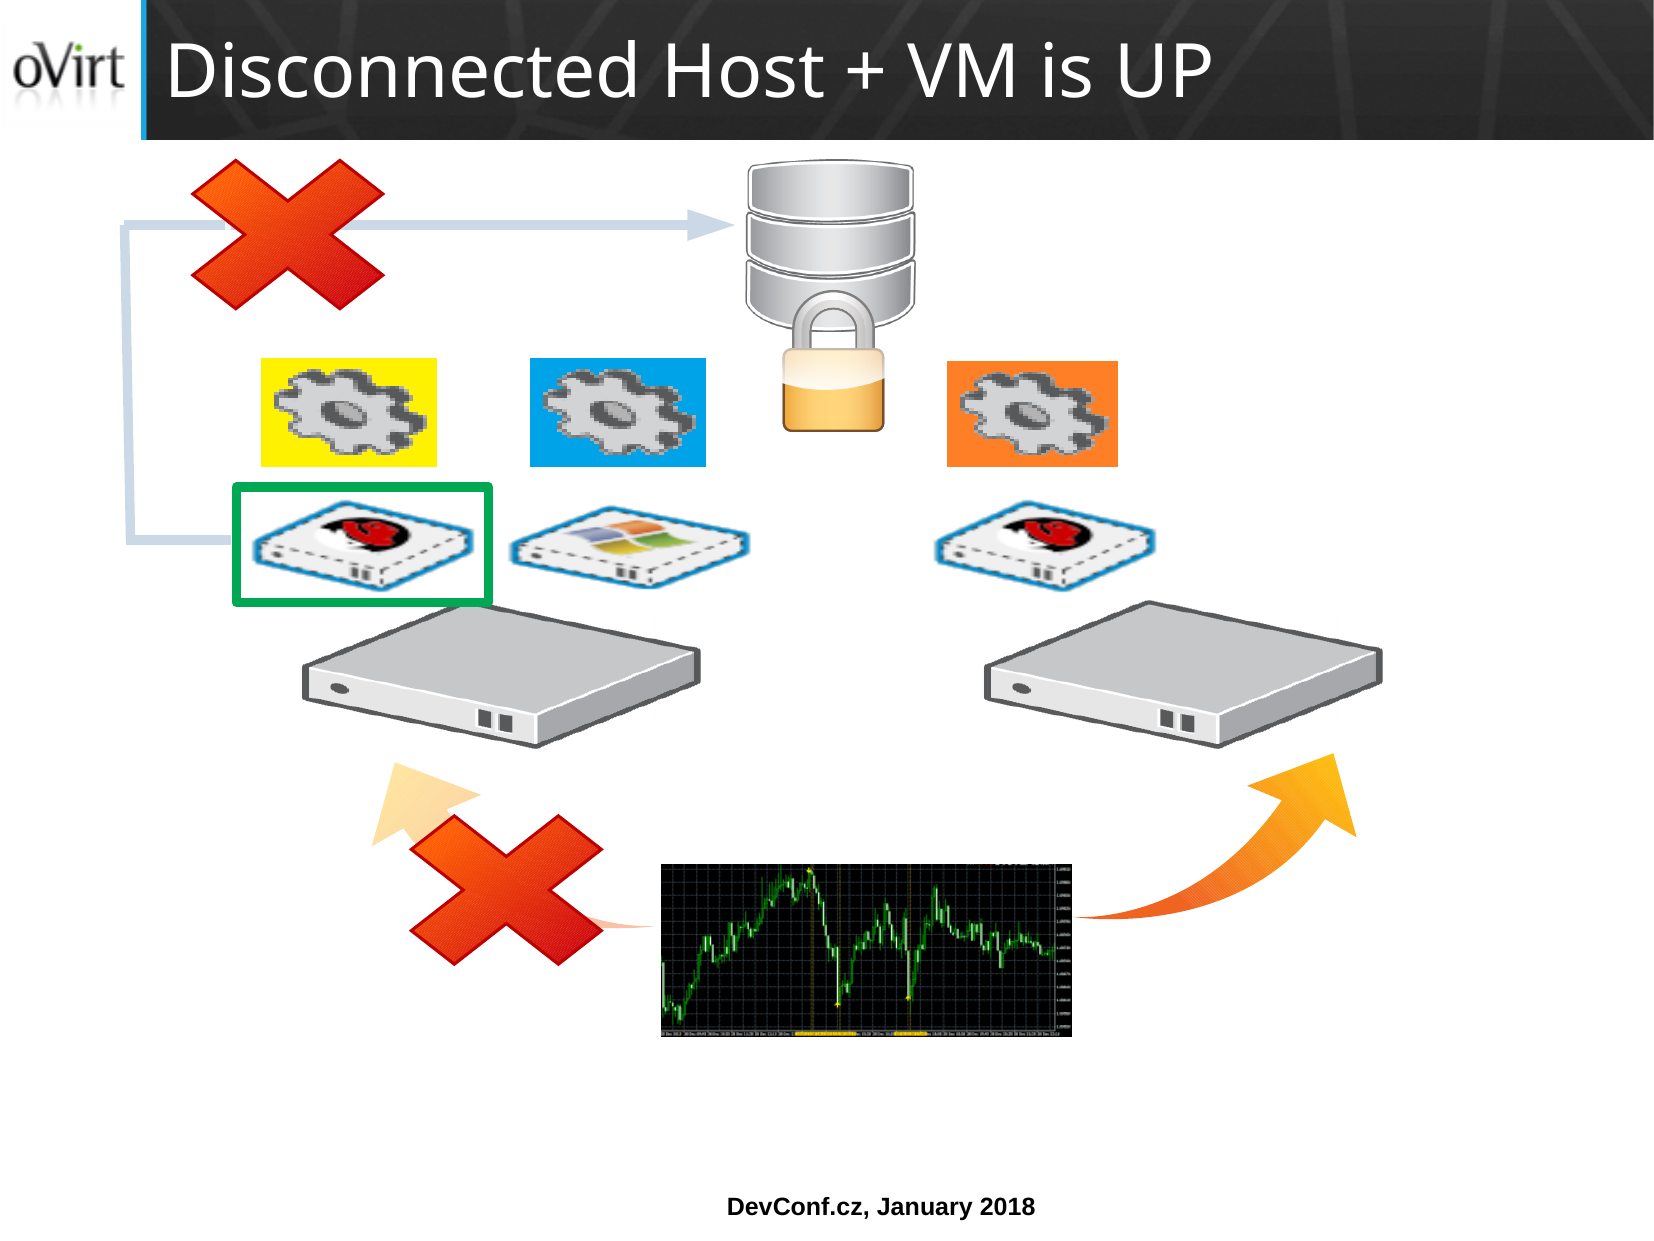

# Disconnected Host + VM is UP